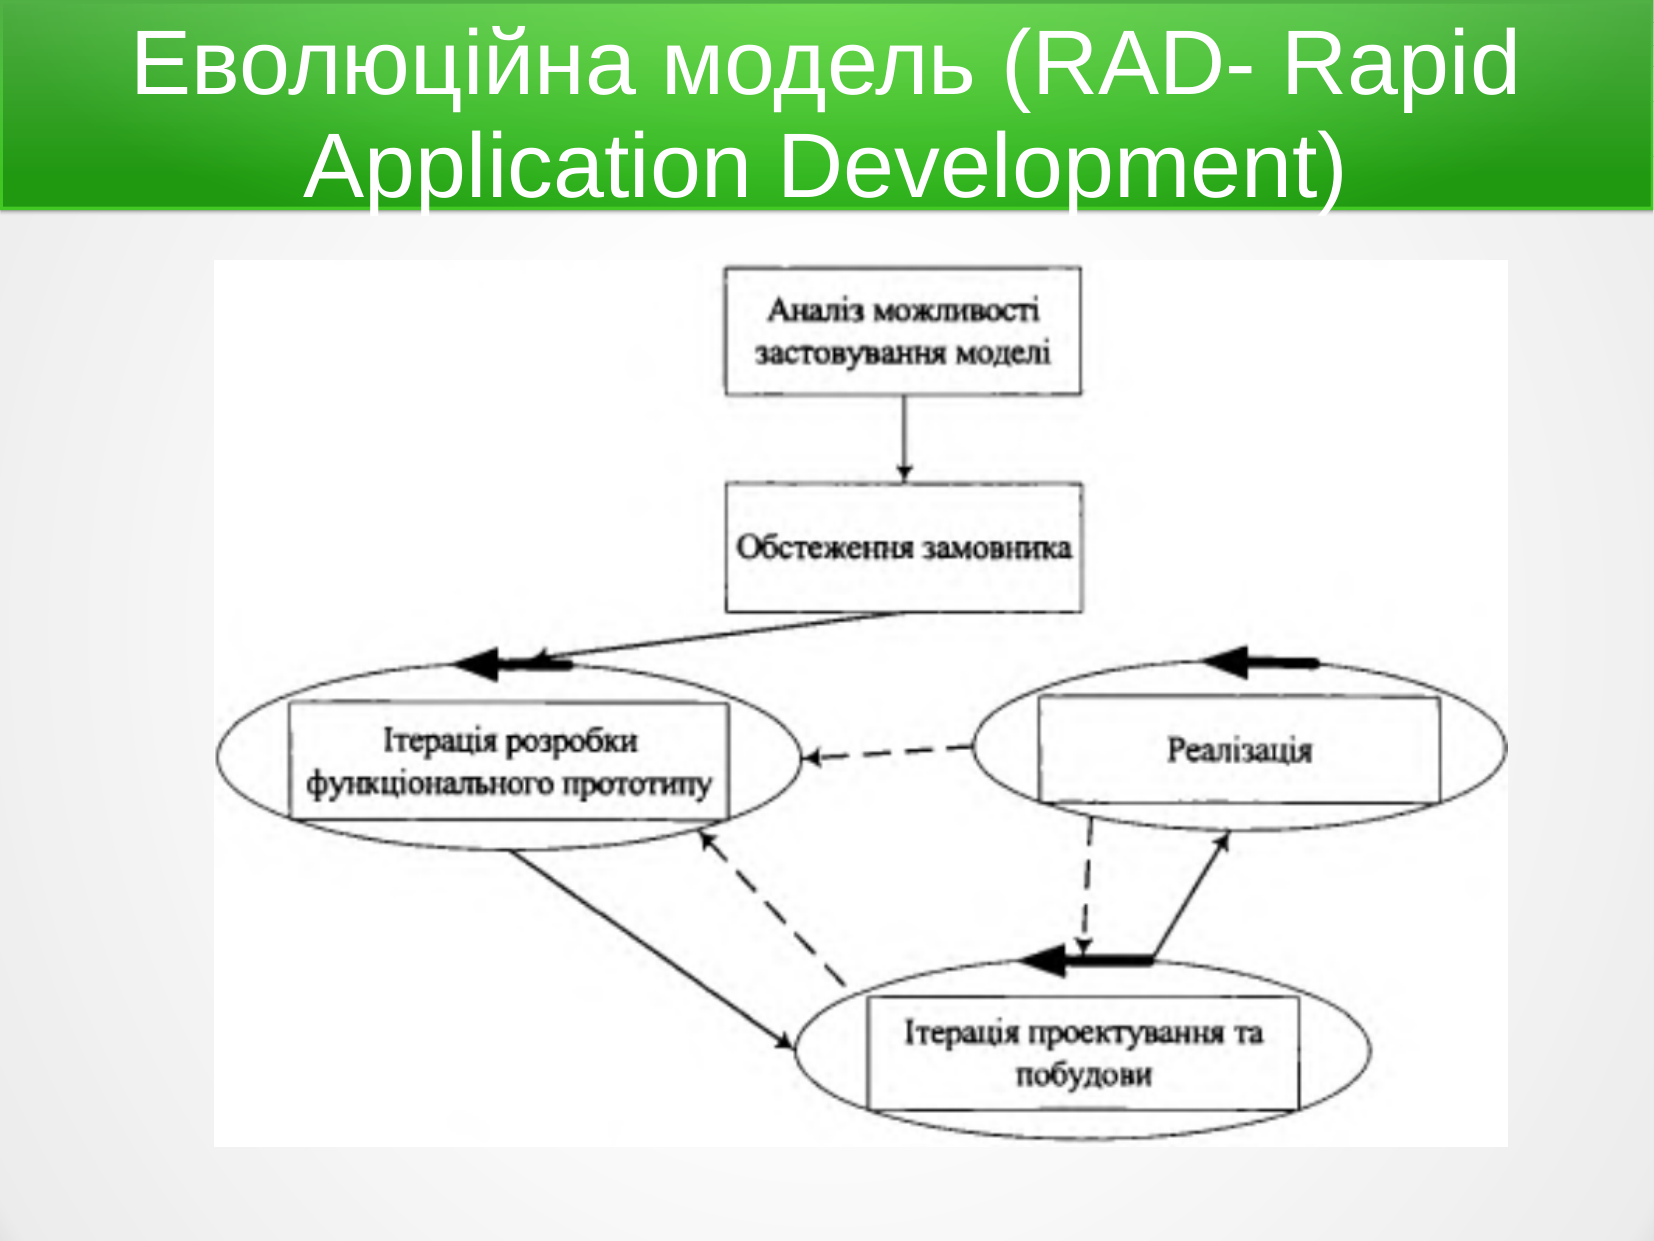

# Еволюційна модель (RAD- Rapid Application Development)